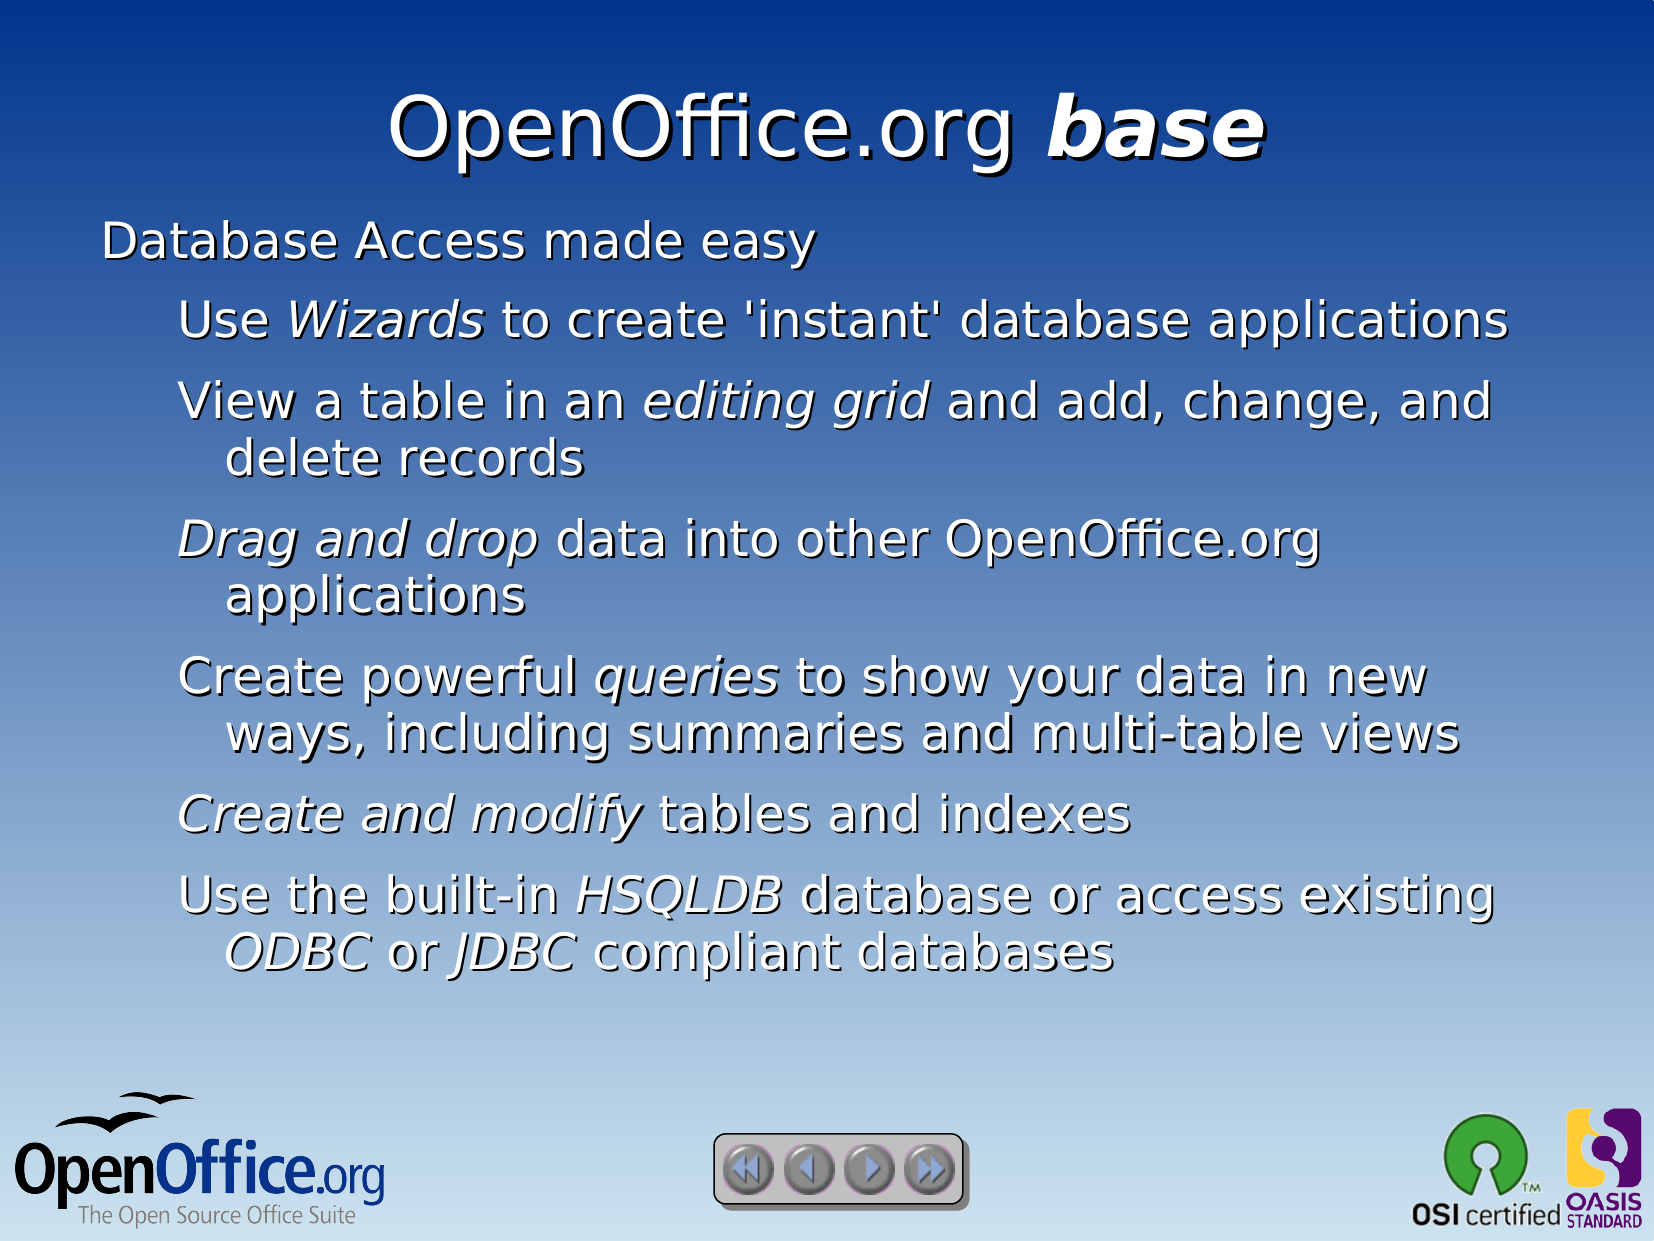

# OpenOffice.org base
Database Access made easy
Use Wizards to create 'instant' database applications
View a table in an editing grid and add, change, and delete records
Drag and drop data into other OpenOffice.org applications
Create powerful queries to show your data in new ways, including summaries and multi-table views
Create and modify tables and indexes
Use the built-in HSQLDB database or access existing ODBC or JDBC compliant databases